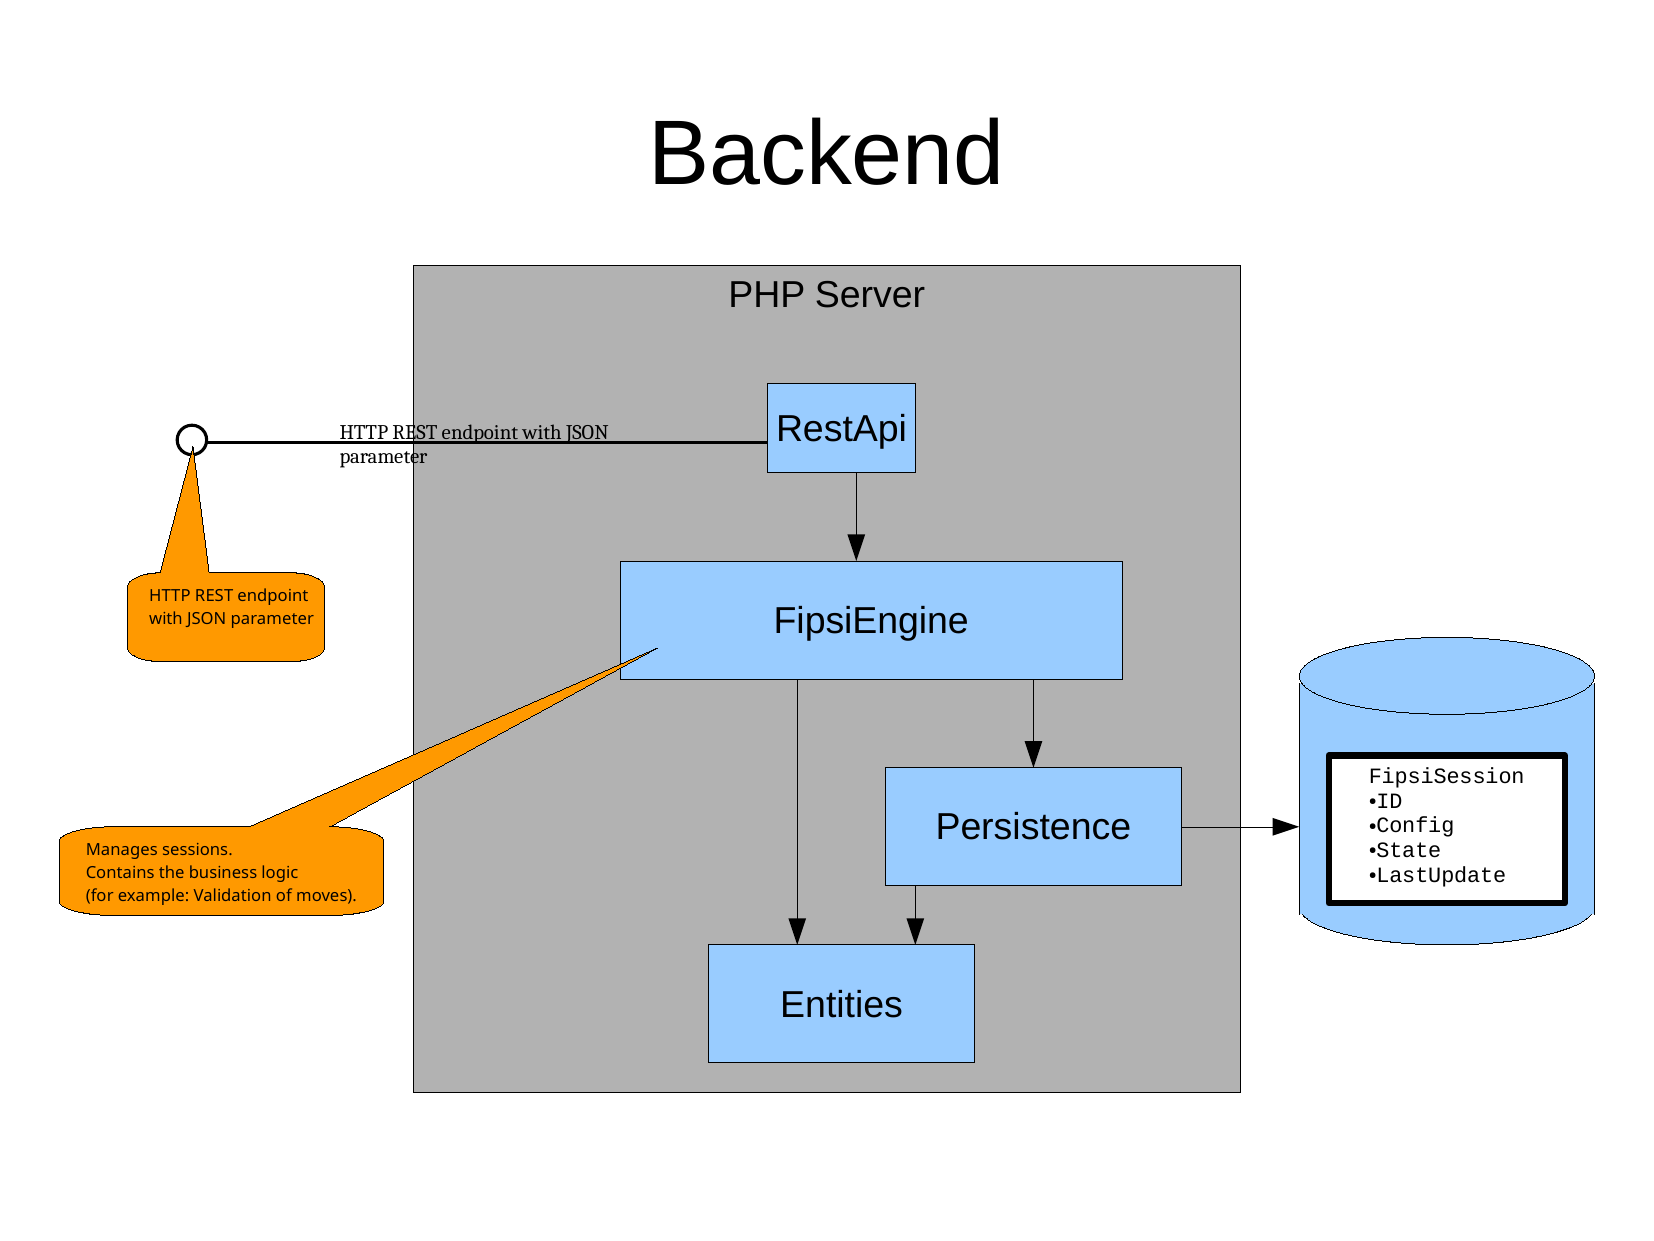

# Backend
PHP Server
RestApi
HTTP REST endpoint with JSON parameter
FipsiEngine
HTTP REST endpoint
with JSON parameter
FipsiSession
ID
Config
State
LastUpdate
Persistence
Manages sessions.
Contains the business logic
(for example: Validation of moves).
Entities